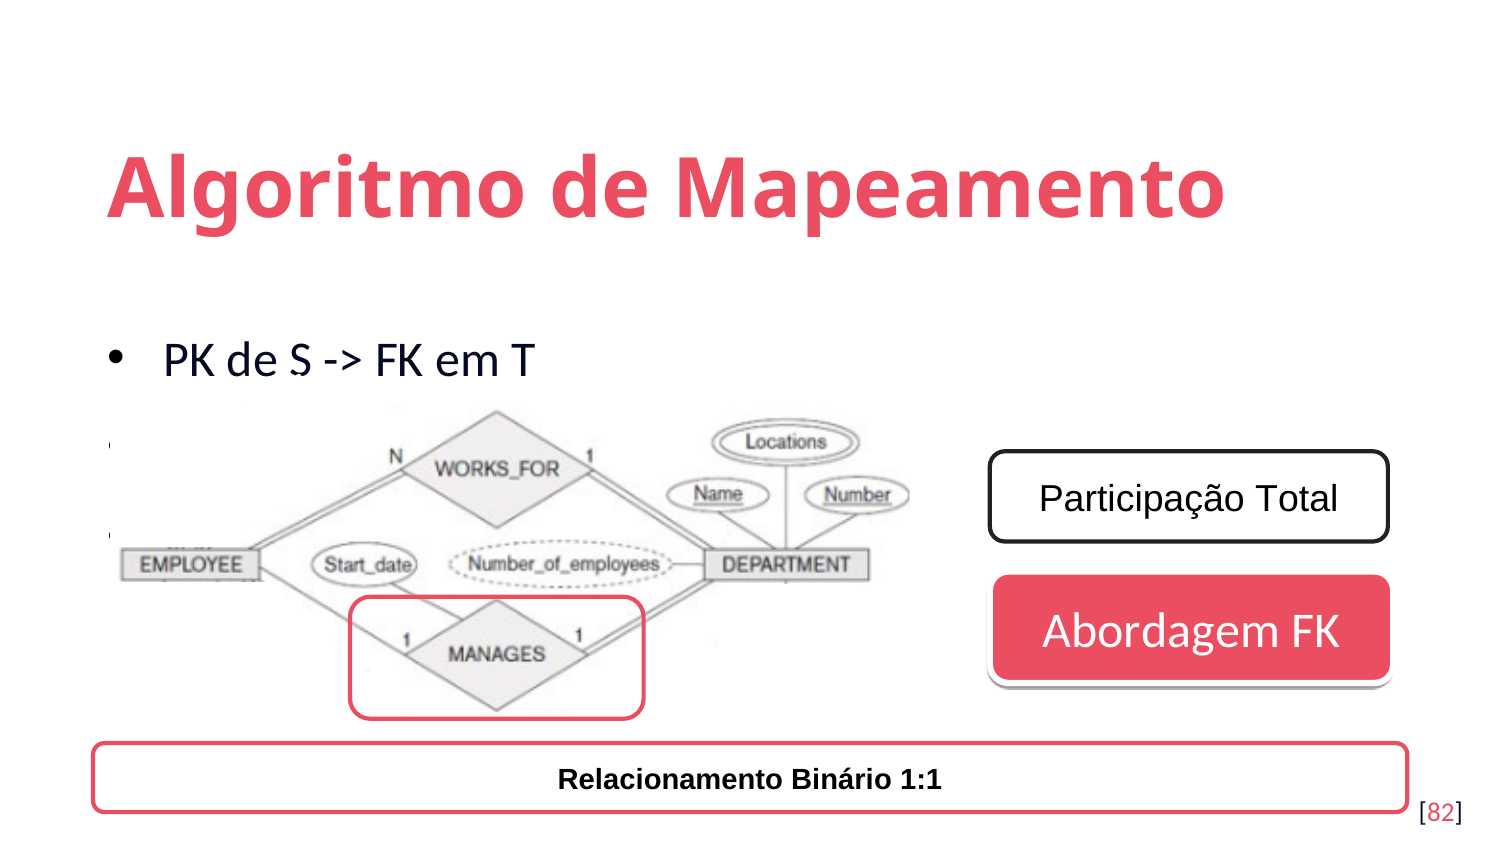

Algoritmo de Mapeamento
PK de S -> FK em T
Participação Total
Abordagem FK
Relacionamento Binário 1:1